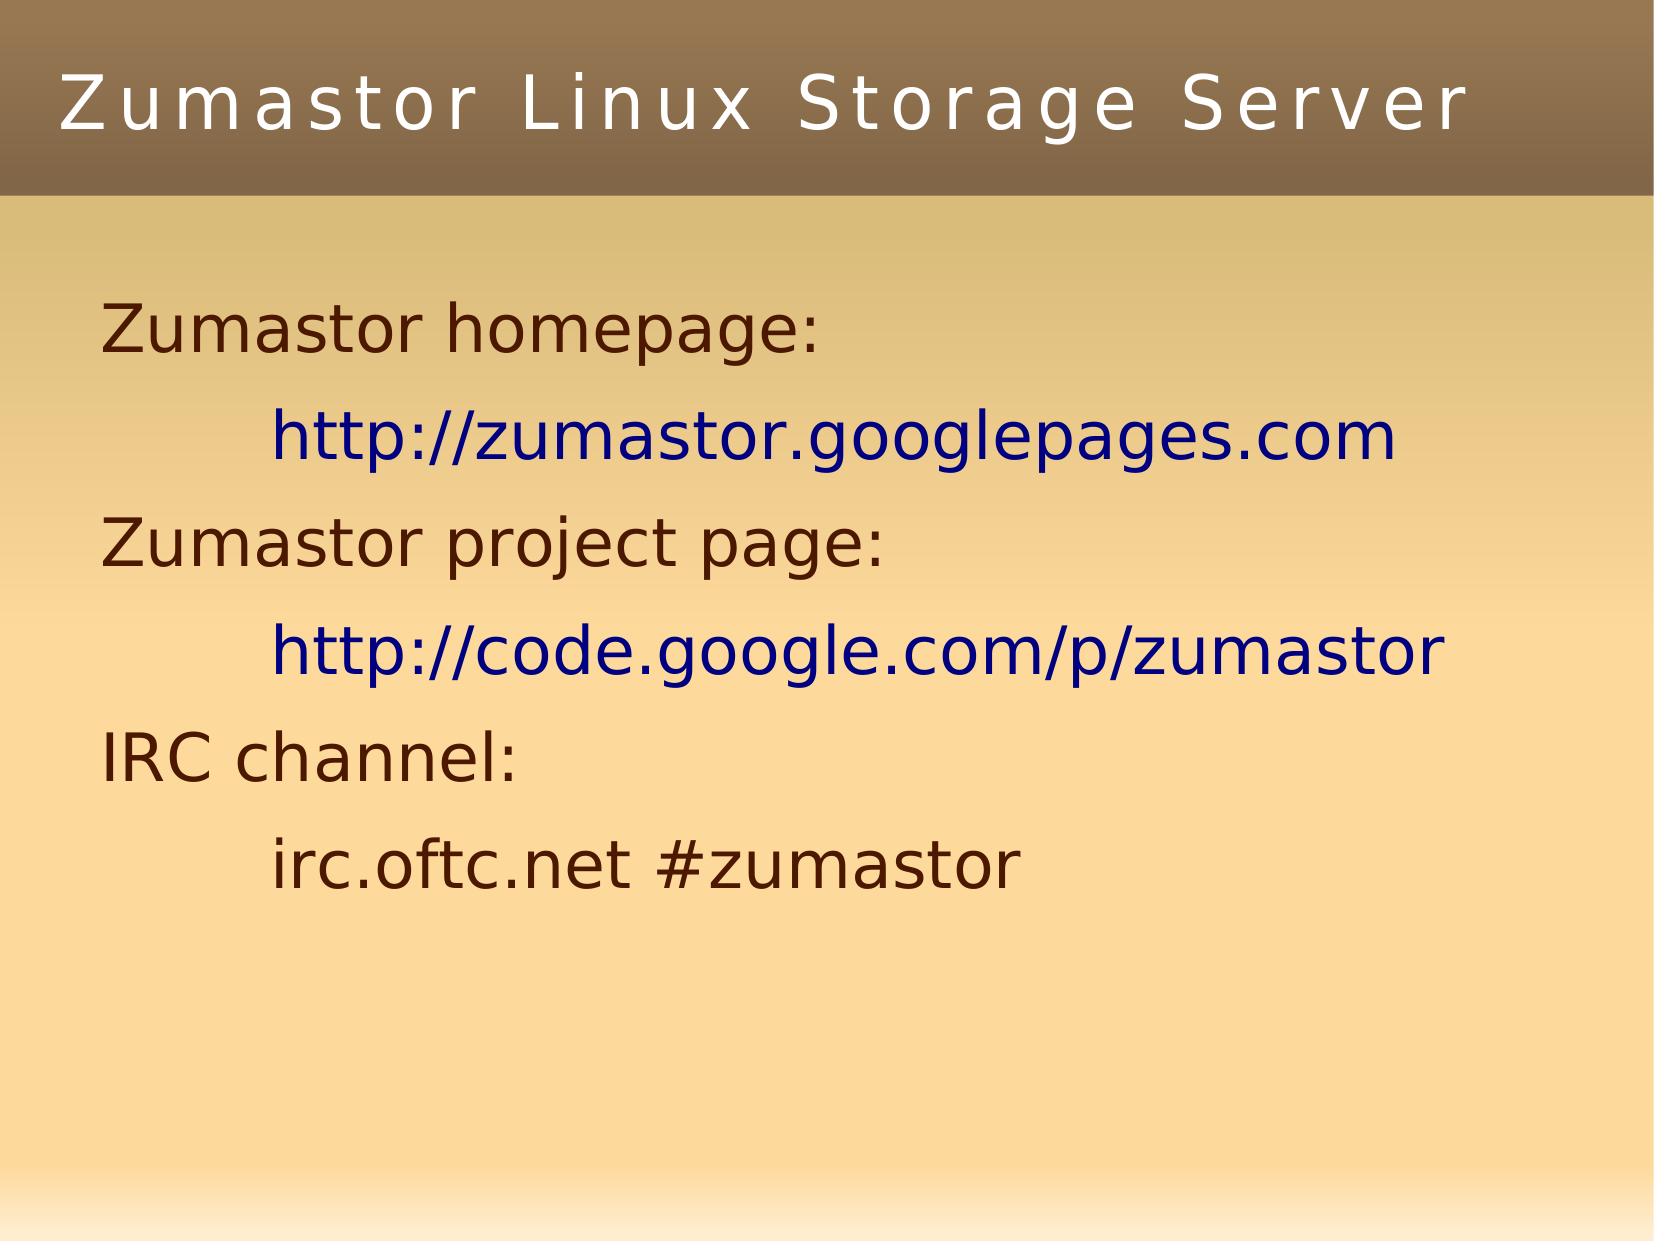

# Zumastor Linux Storage Server
Zumastor homepage:
 http://zumastor.googlepages.com
Zumastor project page:
 http://code.google.com/p/zumastor
IRC channel:
 irc.oftc.net #zumastor